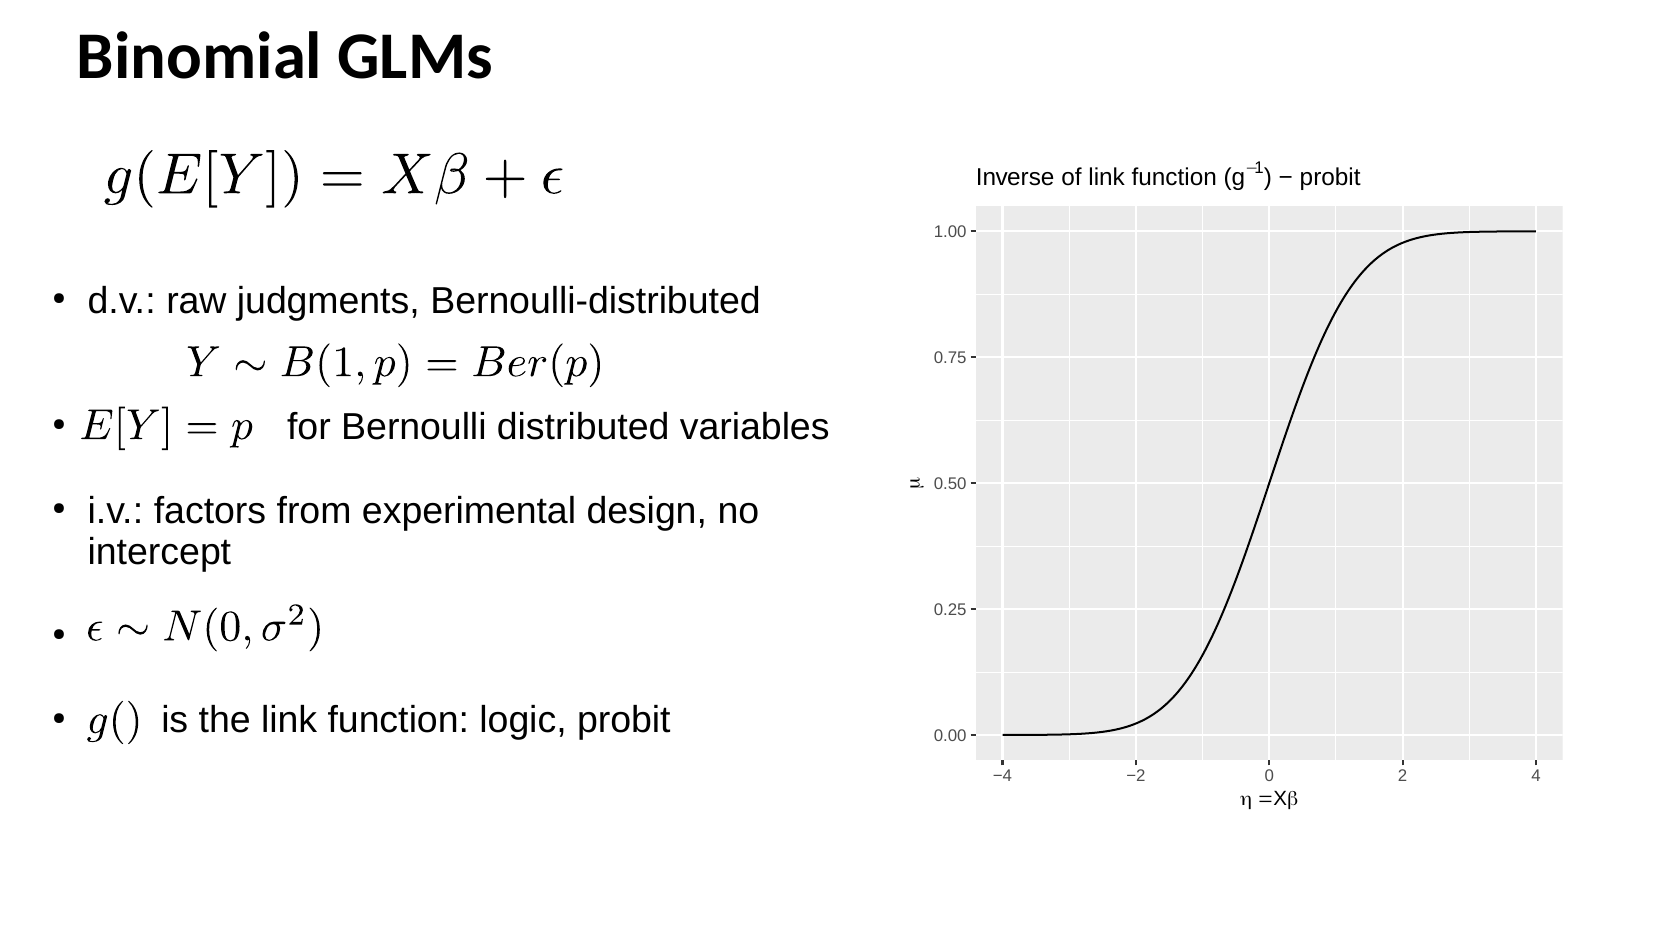

# Binomial GLMs
d.v.: raw judgments, Bernoulli-distributed
 for Bernoulli distributed variables
i.v.: factors from experimental design, no intercept
 is the link function: logic, probit